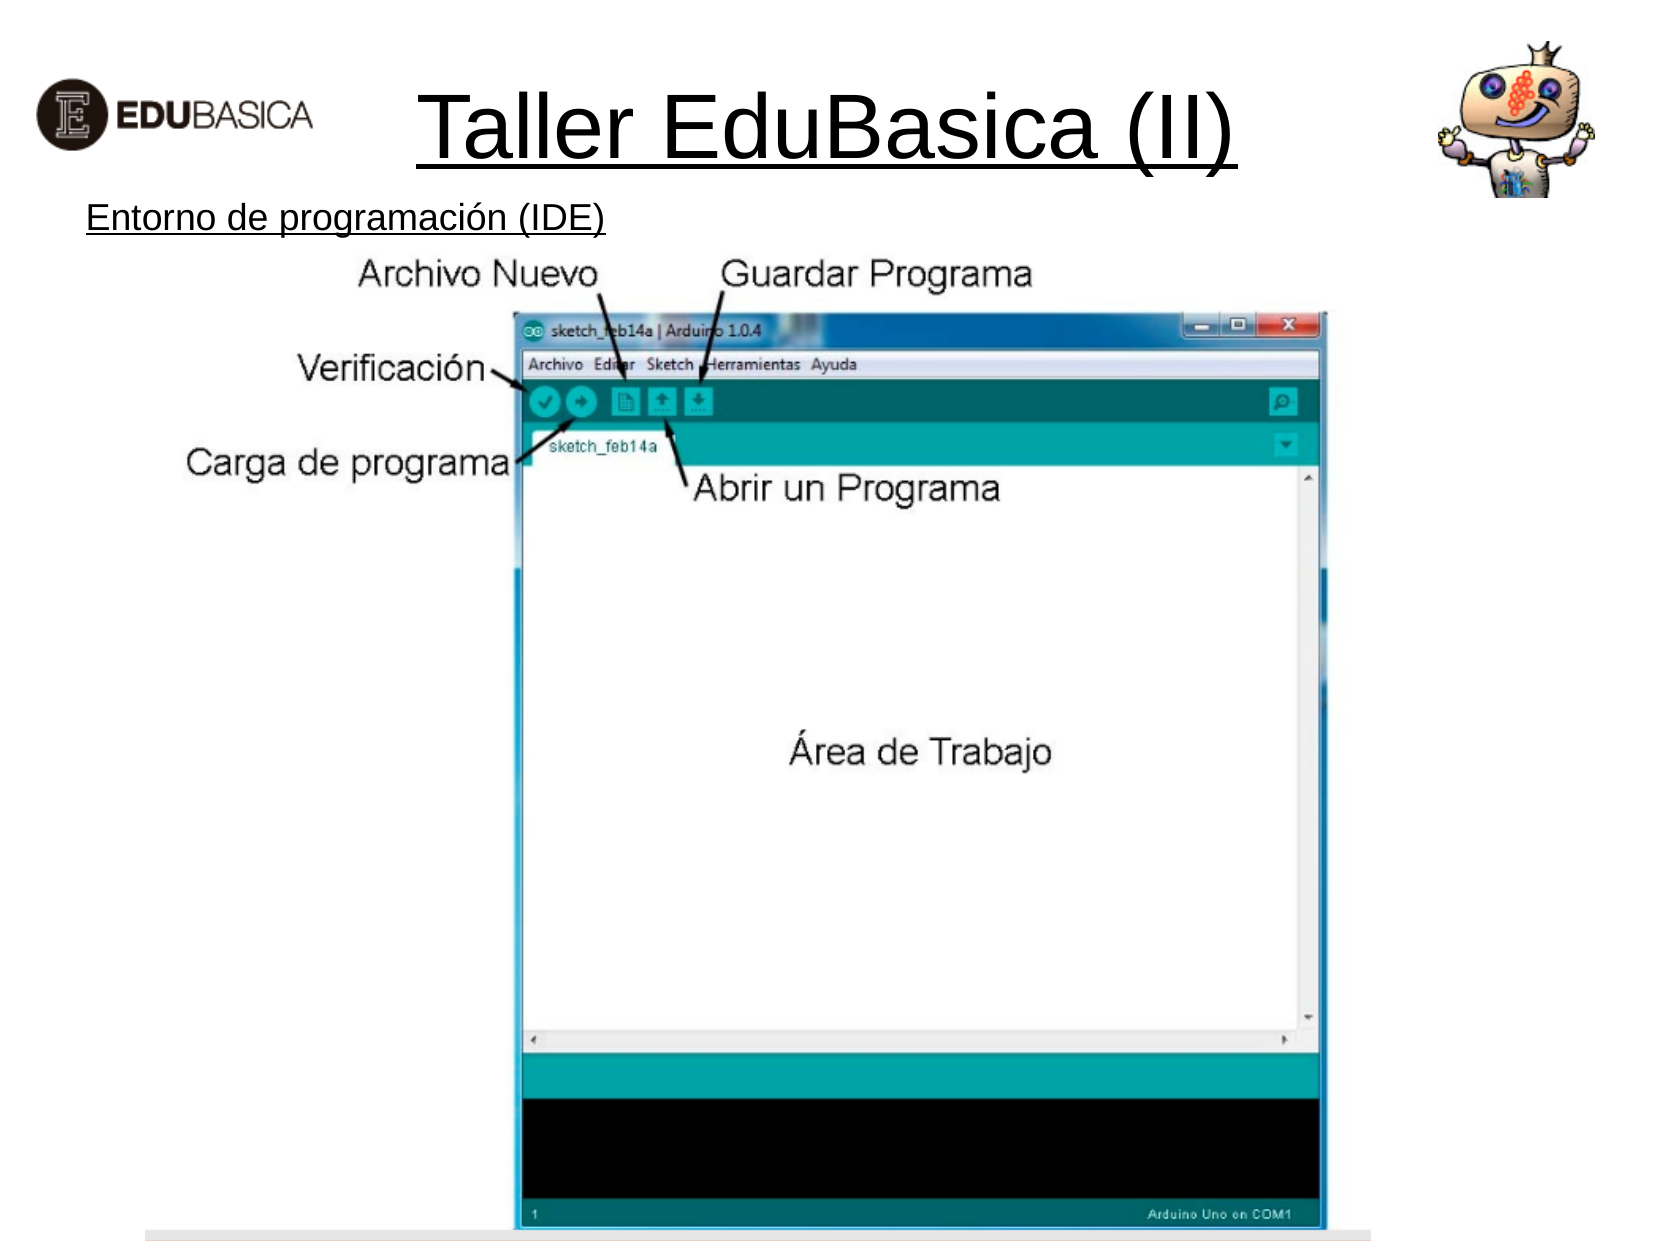

# Taller EduBasica (II)
Entorno de programación (IDE)